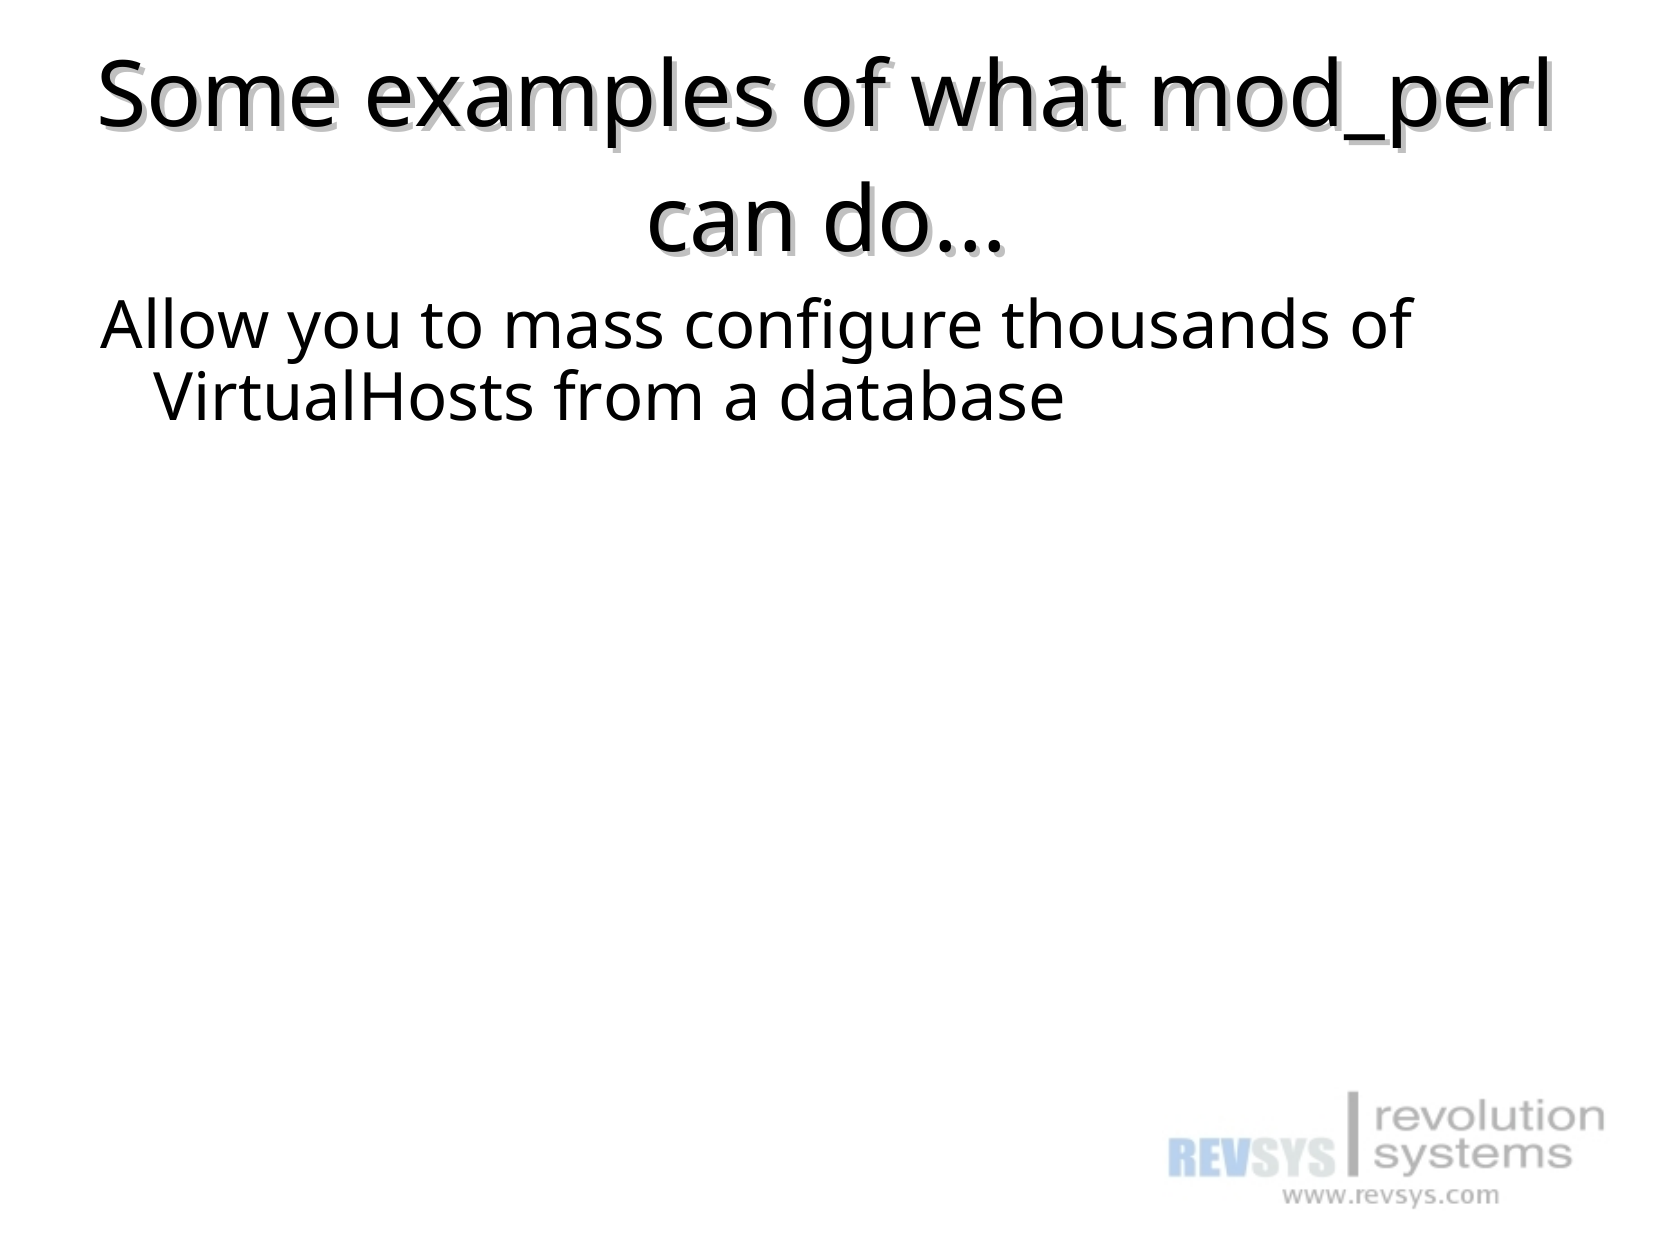

Some examples of what mod_perl can do...
# Allow you to mass configure thousands of VirtualHosts from a database